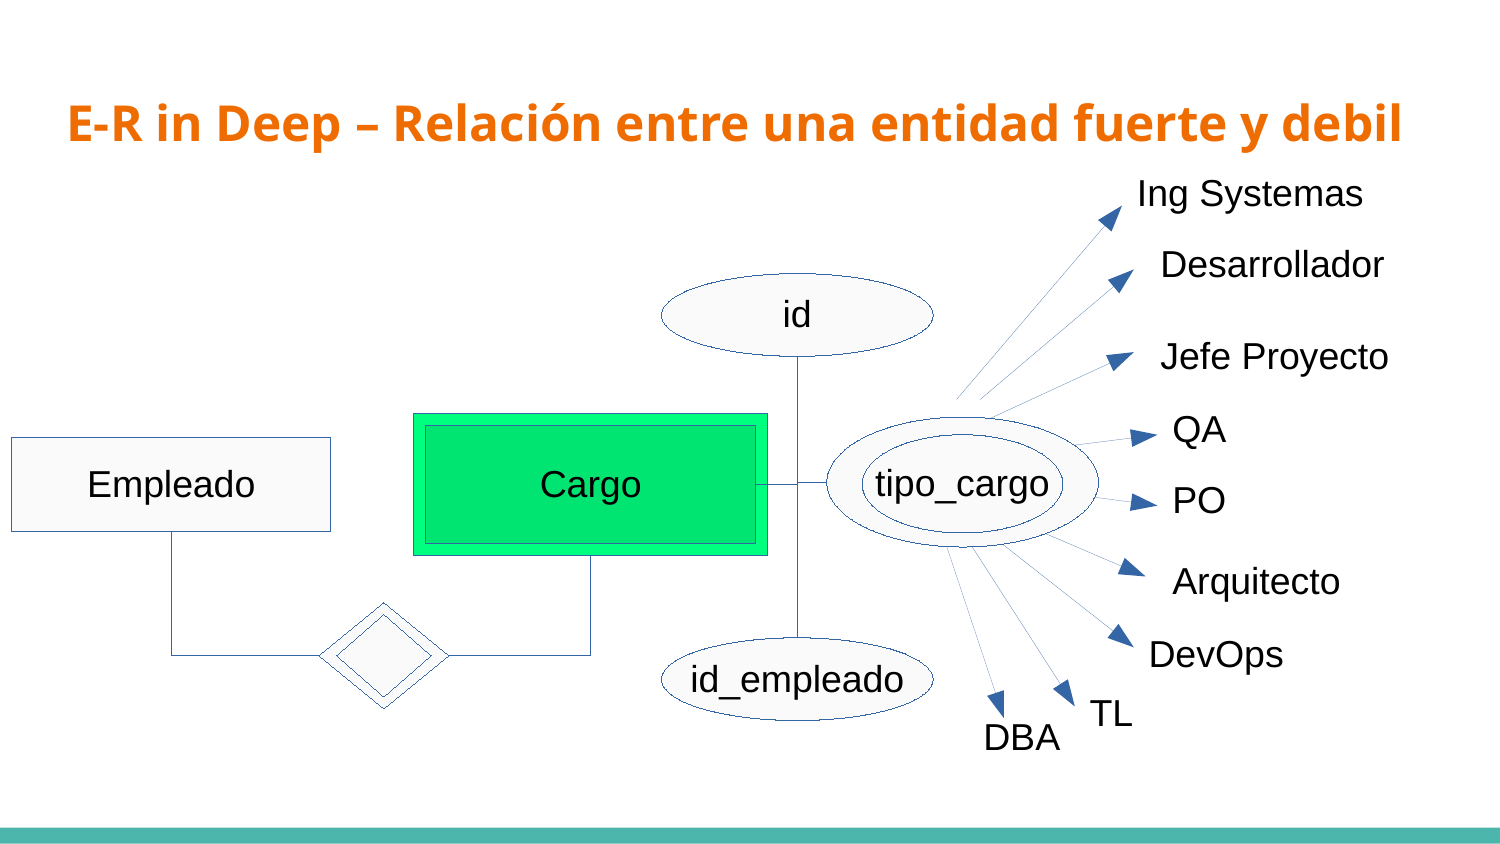

# E-R in Deep – Relación entre una entidad fuerte y debil
Ing Systemas
Desarrollador
id
Jefe Proyecto
QA
tipo_cargo
Cargo
tipo_cargo
Empleado
PO
Arquitecto
DevOps
id_empleado
TL
DBA